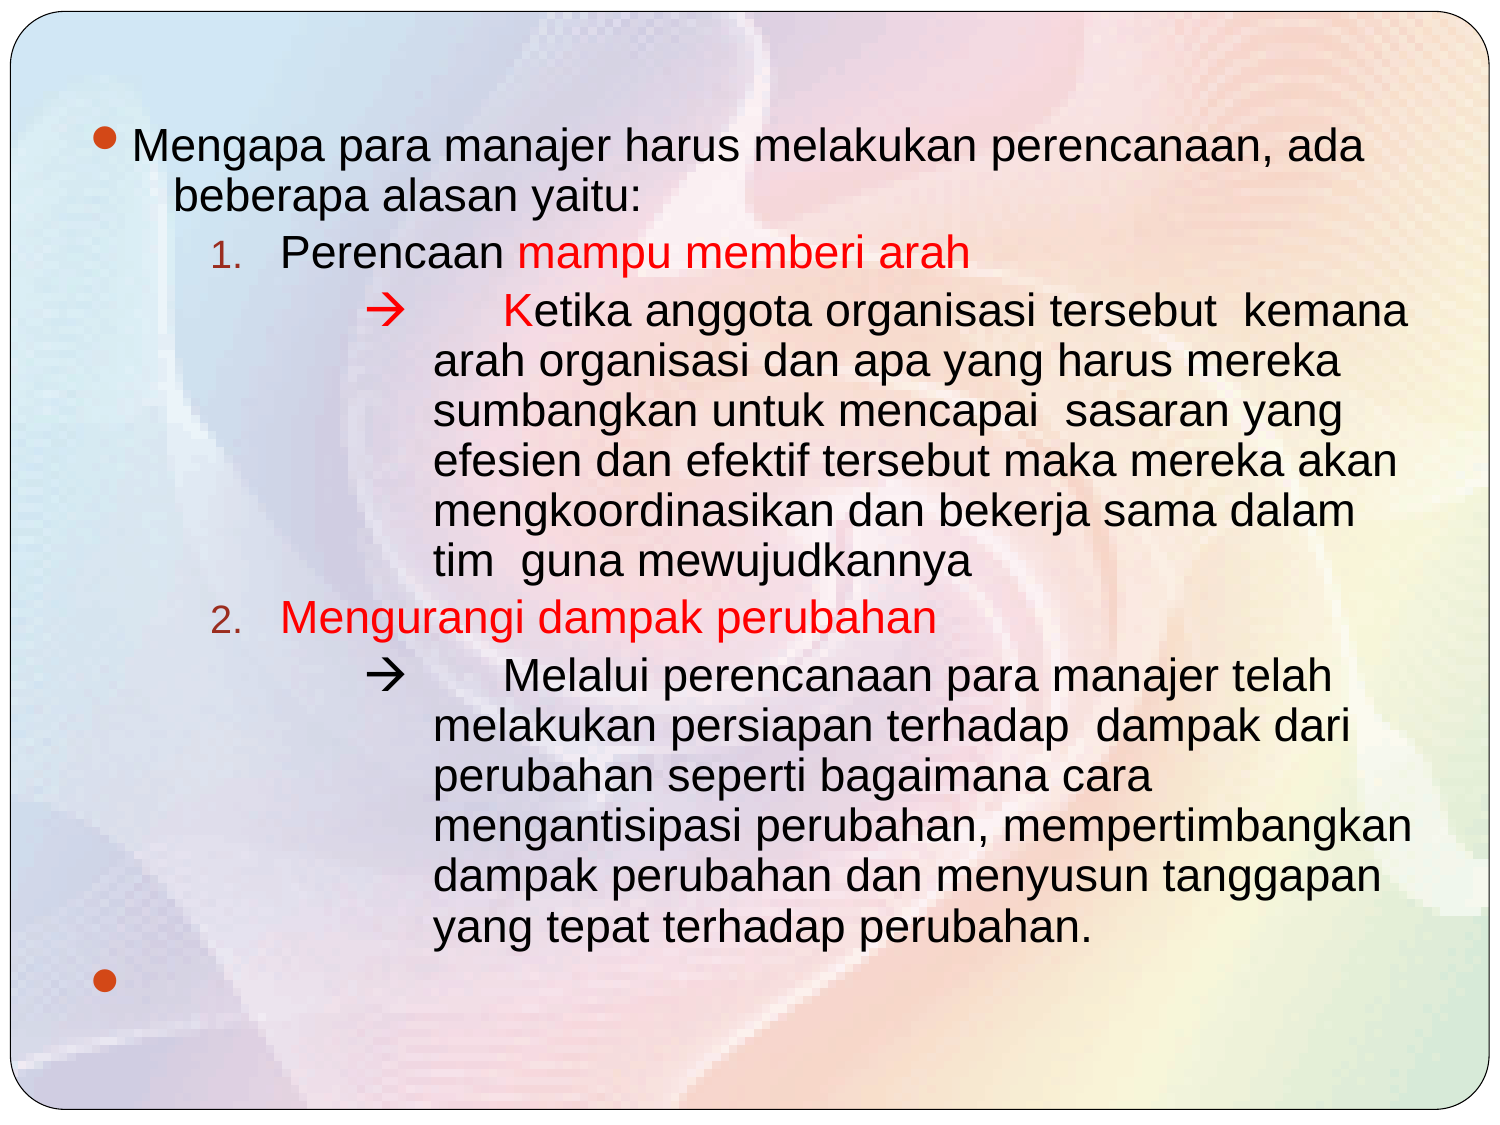

# Mengapa para manajer harus melakukan perencanaan, ada beberapa alasan yaitu:
Perencaan mampu memberi arah
 	Ketika anggota organisasi tersebut kemana arah organisasi dan apa yang harus mereka sumbangkan untuk mencapai sasaran yang efesien dan efektif tersebut maka mereka akan mengkoordinasikan dan bekerja sama dalam tim guna mewujudkannya
Mengurangi dampak perubahan
	Melalui perencanaan para manajer telah melakukan persiapan terhadap dampak dari perubahan seperti bagaimana cara mengantisipasi perubahan, mempertimbangkan dampak perubahan dan menyusun tanggapan yang tepat terhadap perubahan.